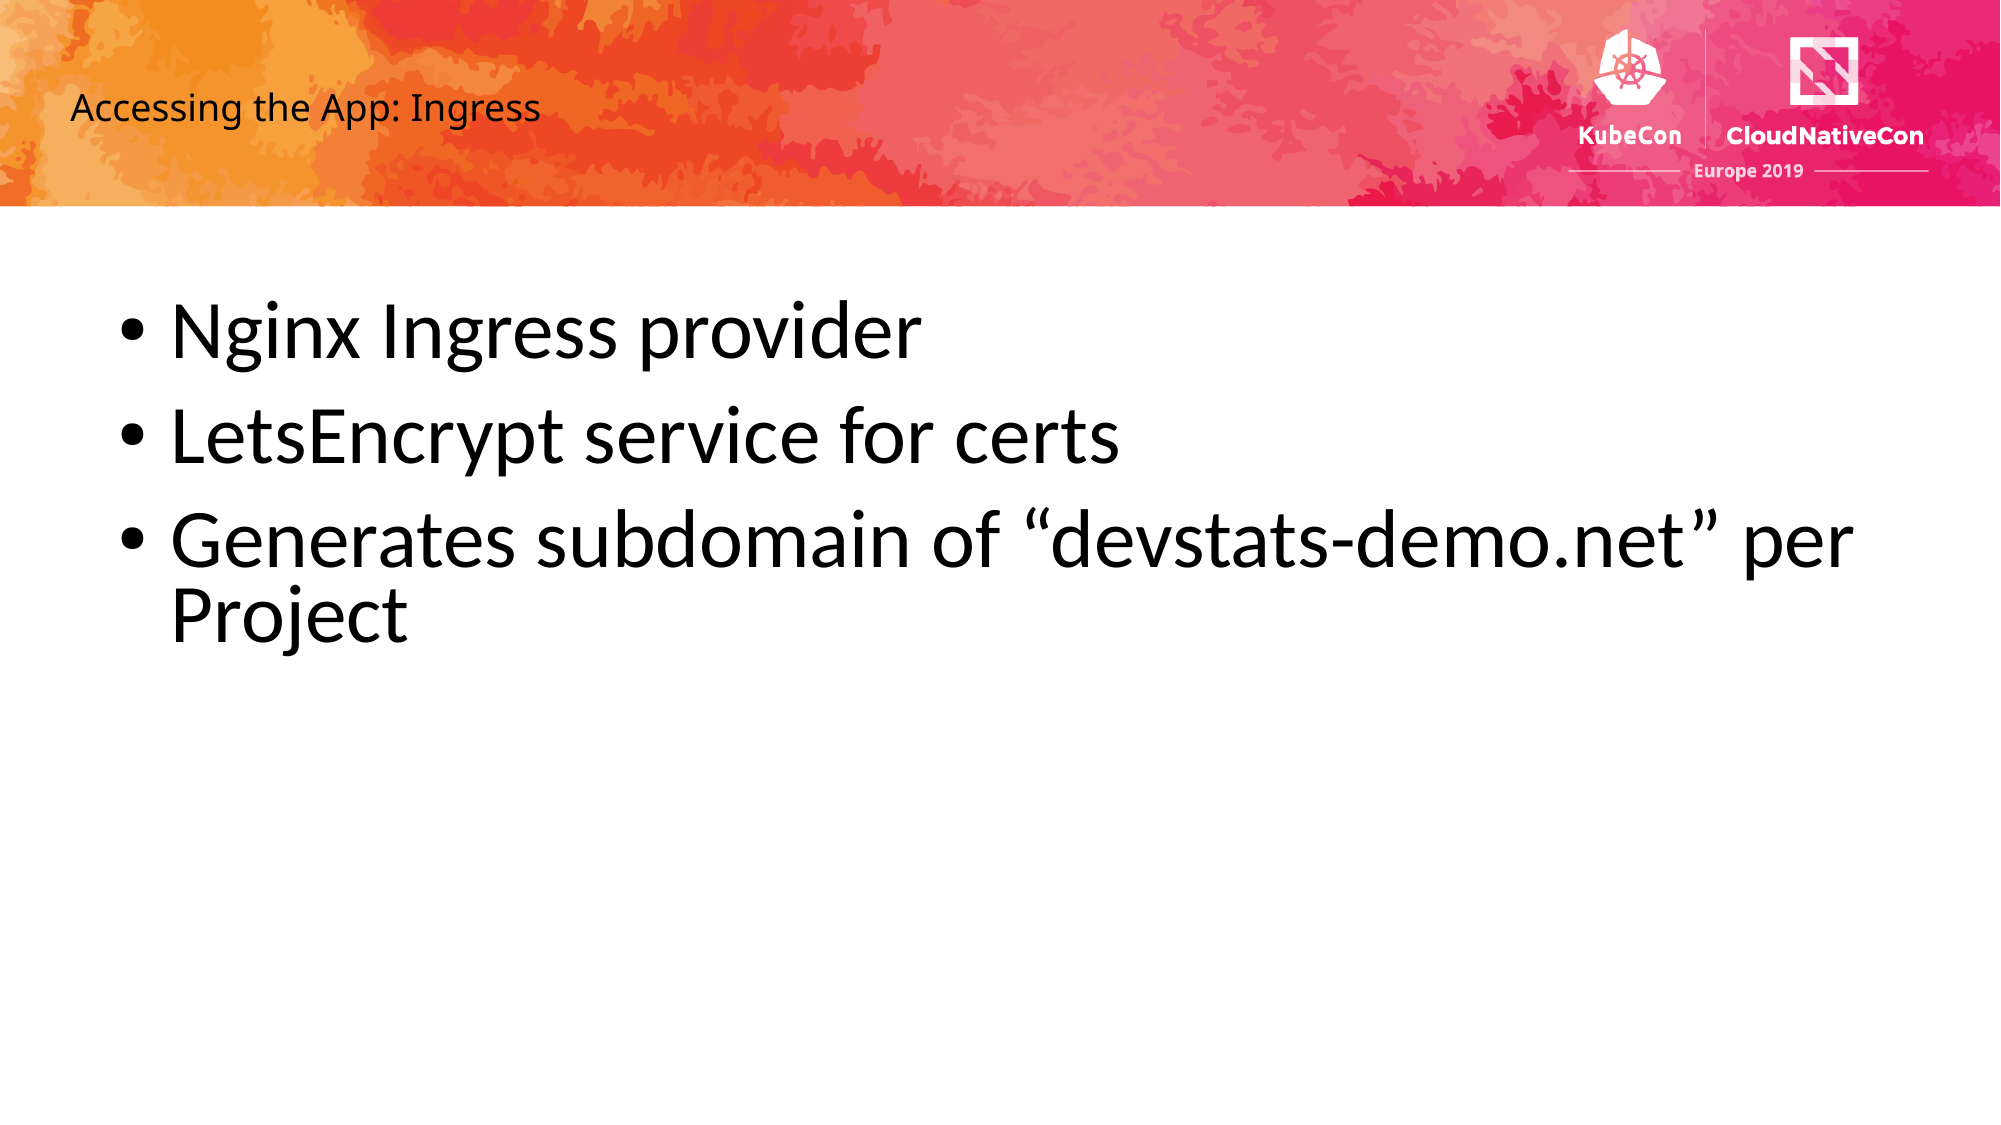

# Accessing the App: Ingress
Nginx Ingress provider
LetsEncrypt service for certs
Generates subdomain of “devstats-demo.net” per Project